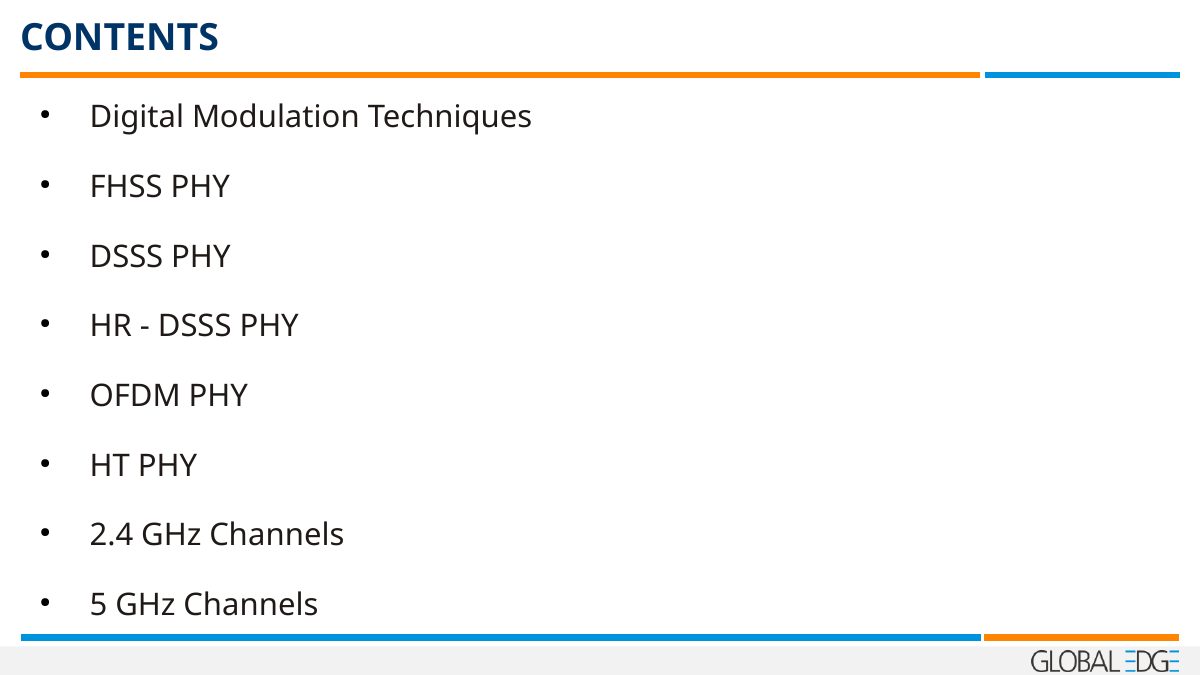

# CONTENTS
Digital Modulation Techniques
FHSS PHY
DSSS PHY
HR - DSSS PHY
OFDM PHY
HT PHY
2.4 GHz Channels
5 GHz Channels